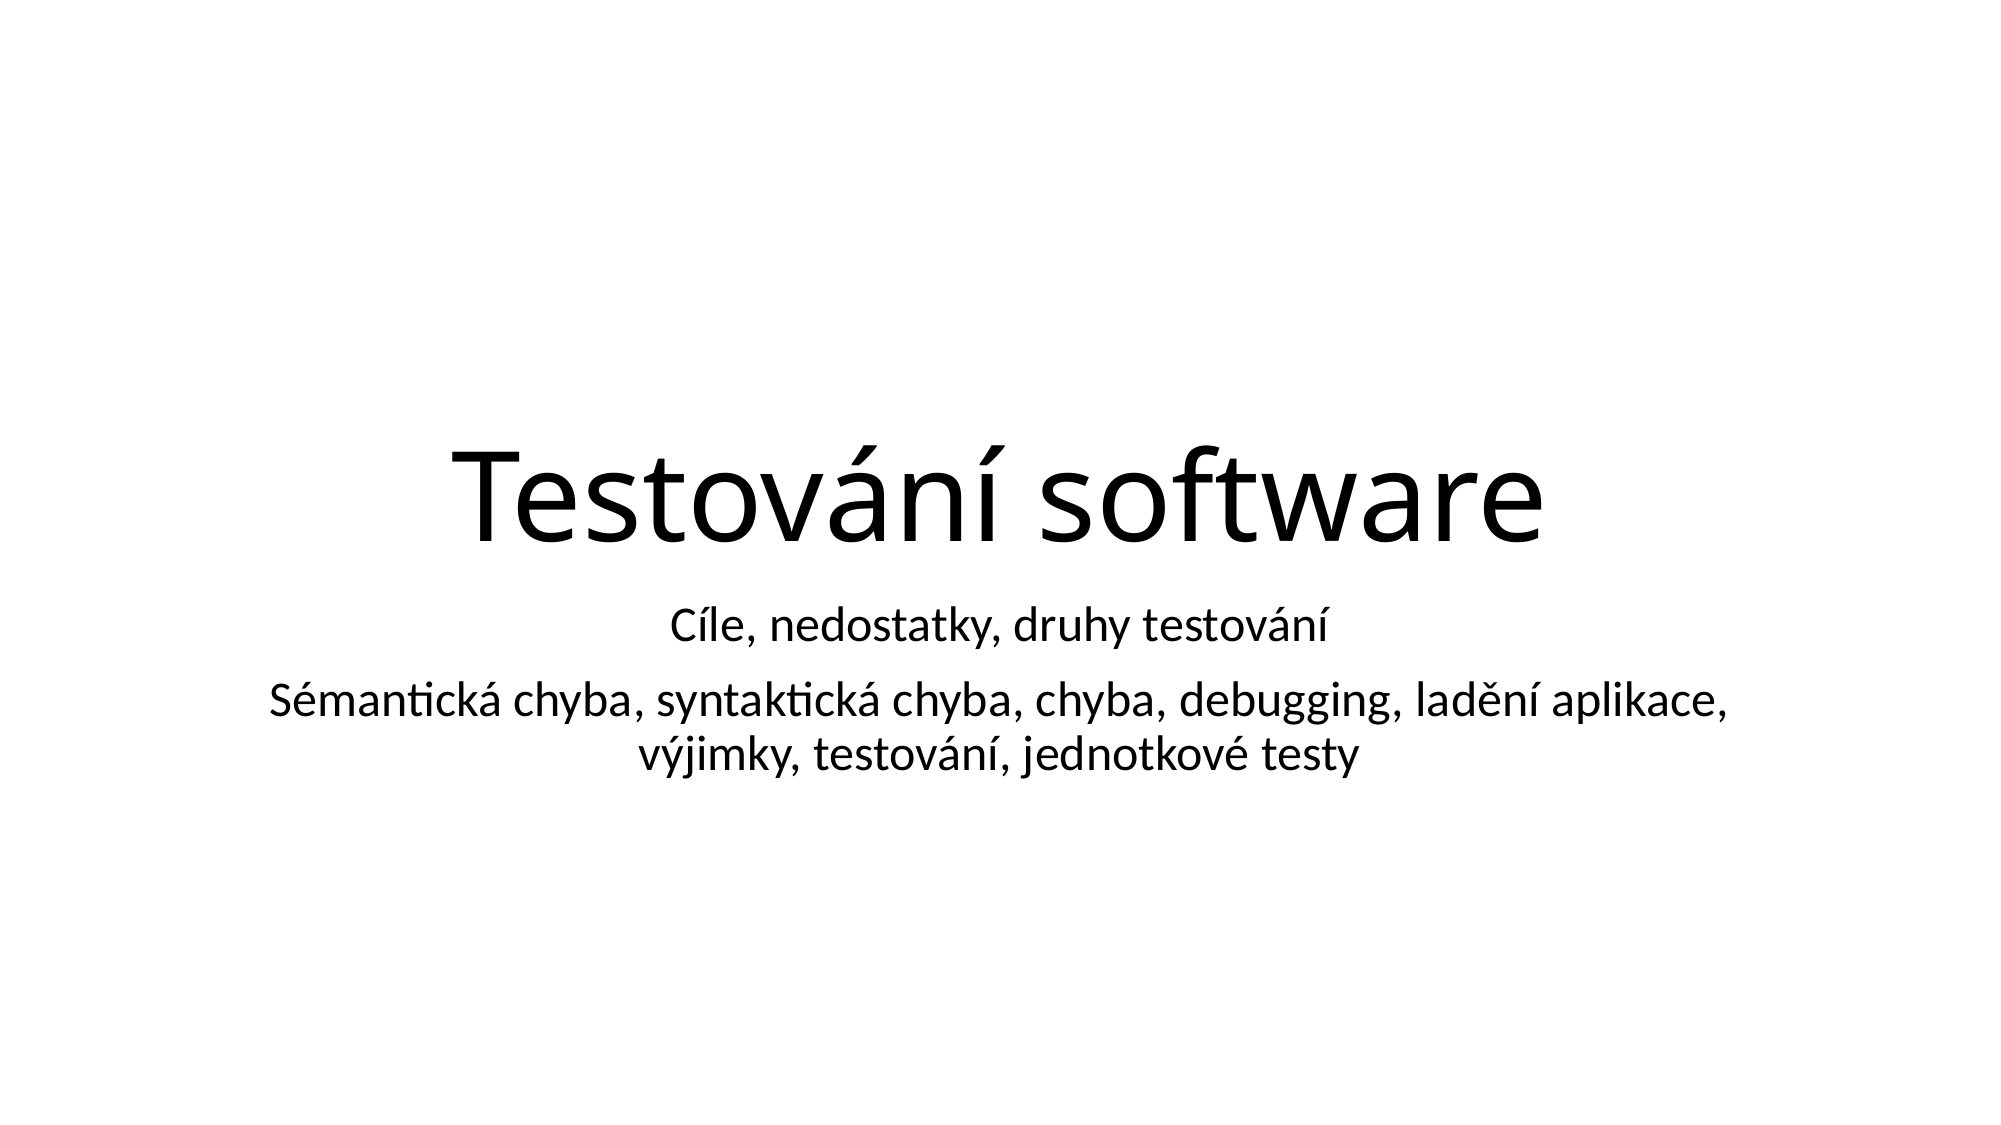

# Testování software
Cíle, nedostatky, druhy testování
Sémantická chyba, syntaktická chyba, chyba, debugging, ladění aplikace, výjimky, testování, jednotkové testy